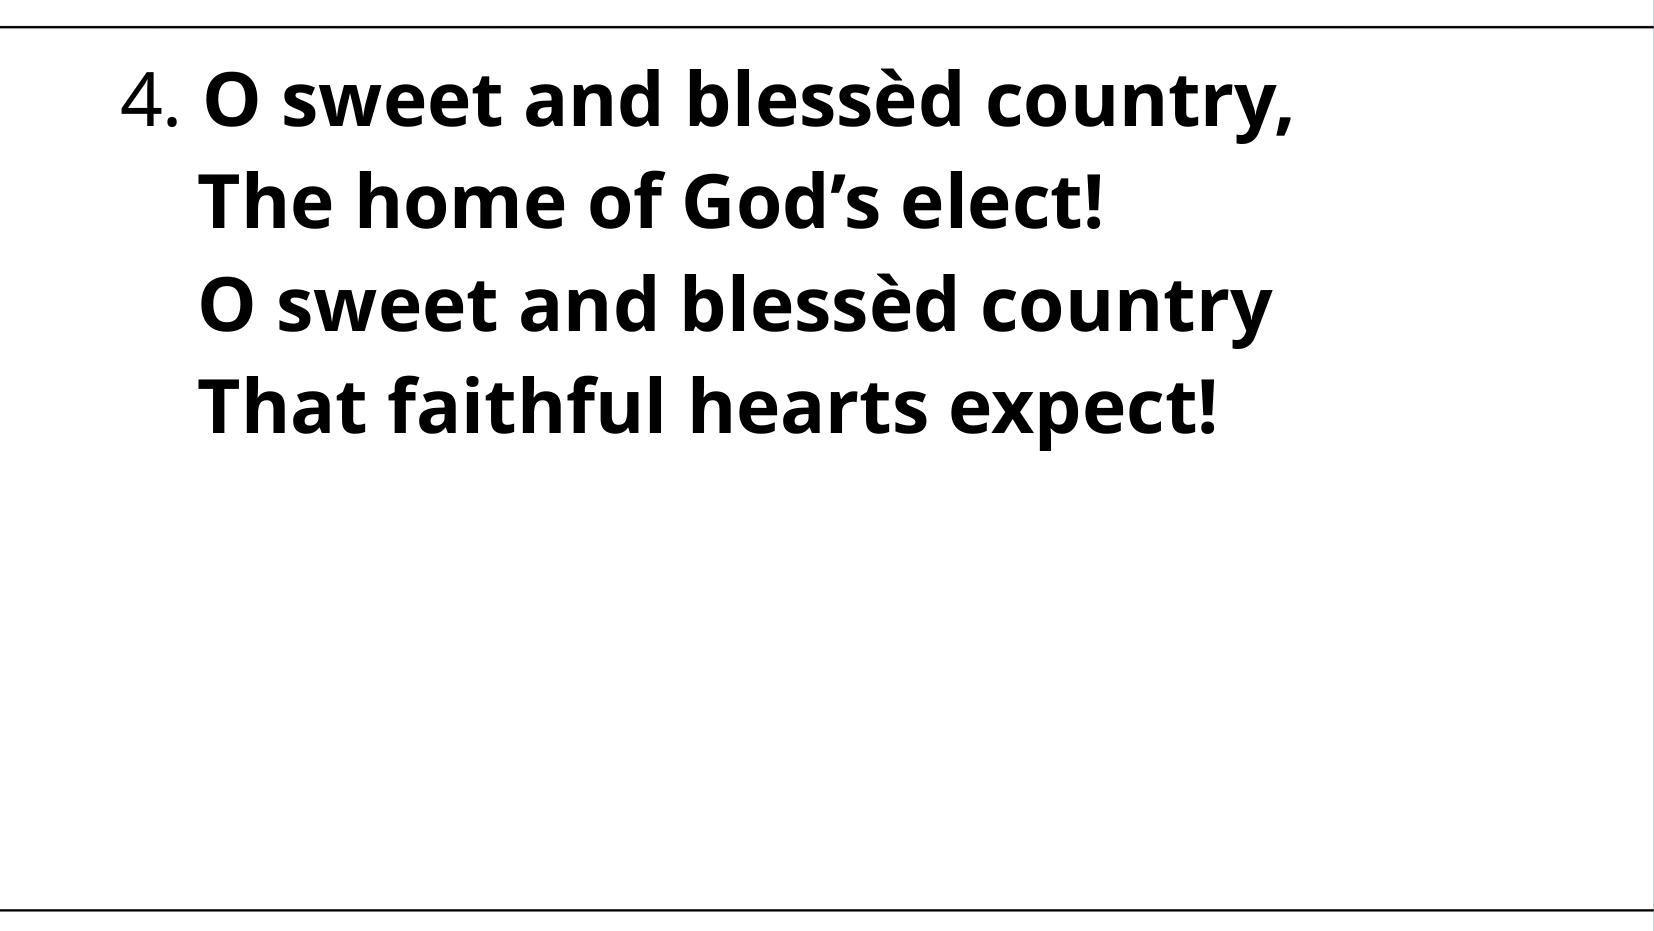

# 4. O sweet and blessèd country, The home of God’s elect! O sweet and blessèd country That faithful hearts expect!